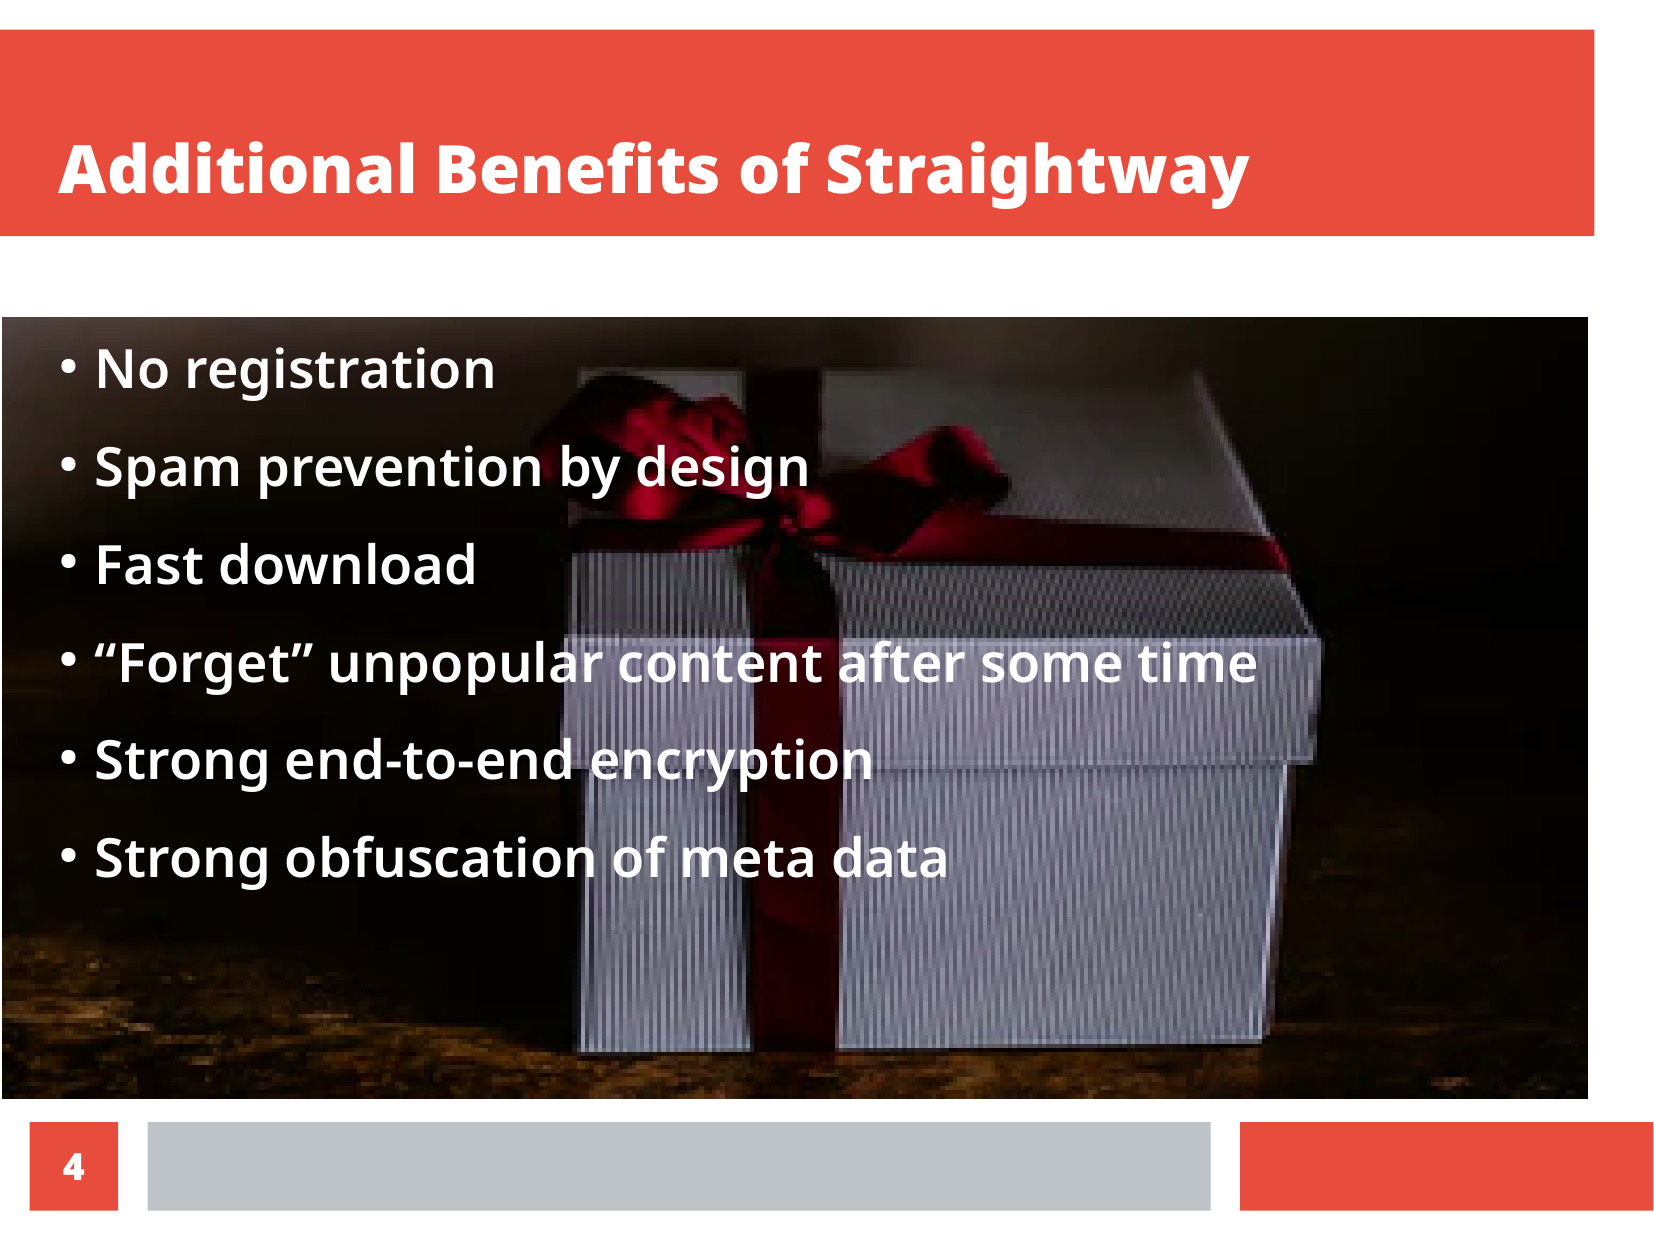

# Additional Benefits of Straightway
No registration
Spam prevention by design
Fast download
“Forget” unpopular content after some time
Strong end-to-end encryption
Strong obfuscation of meta data
4